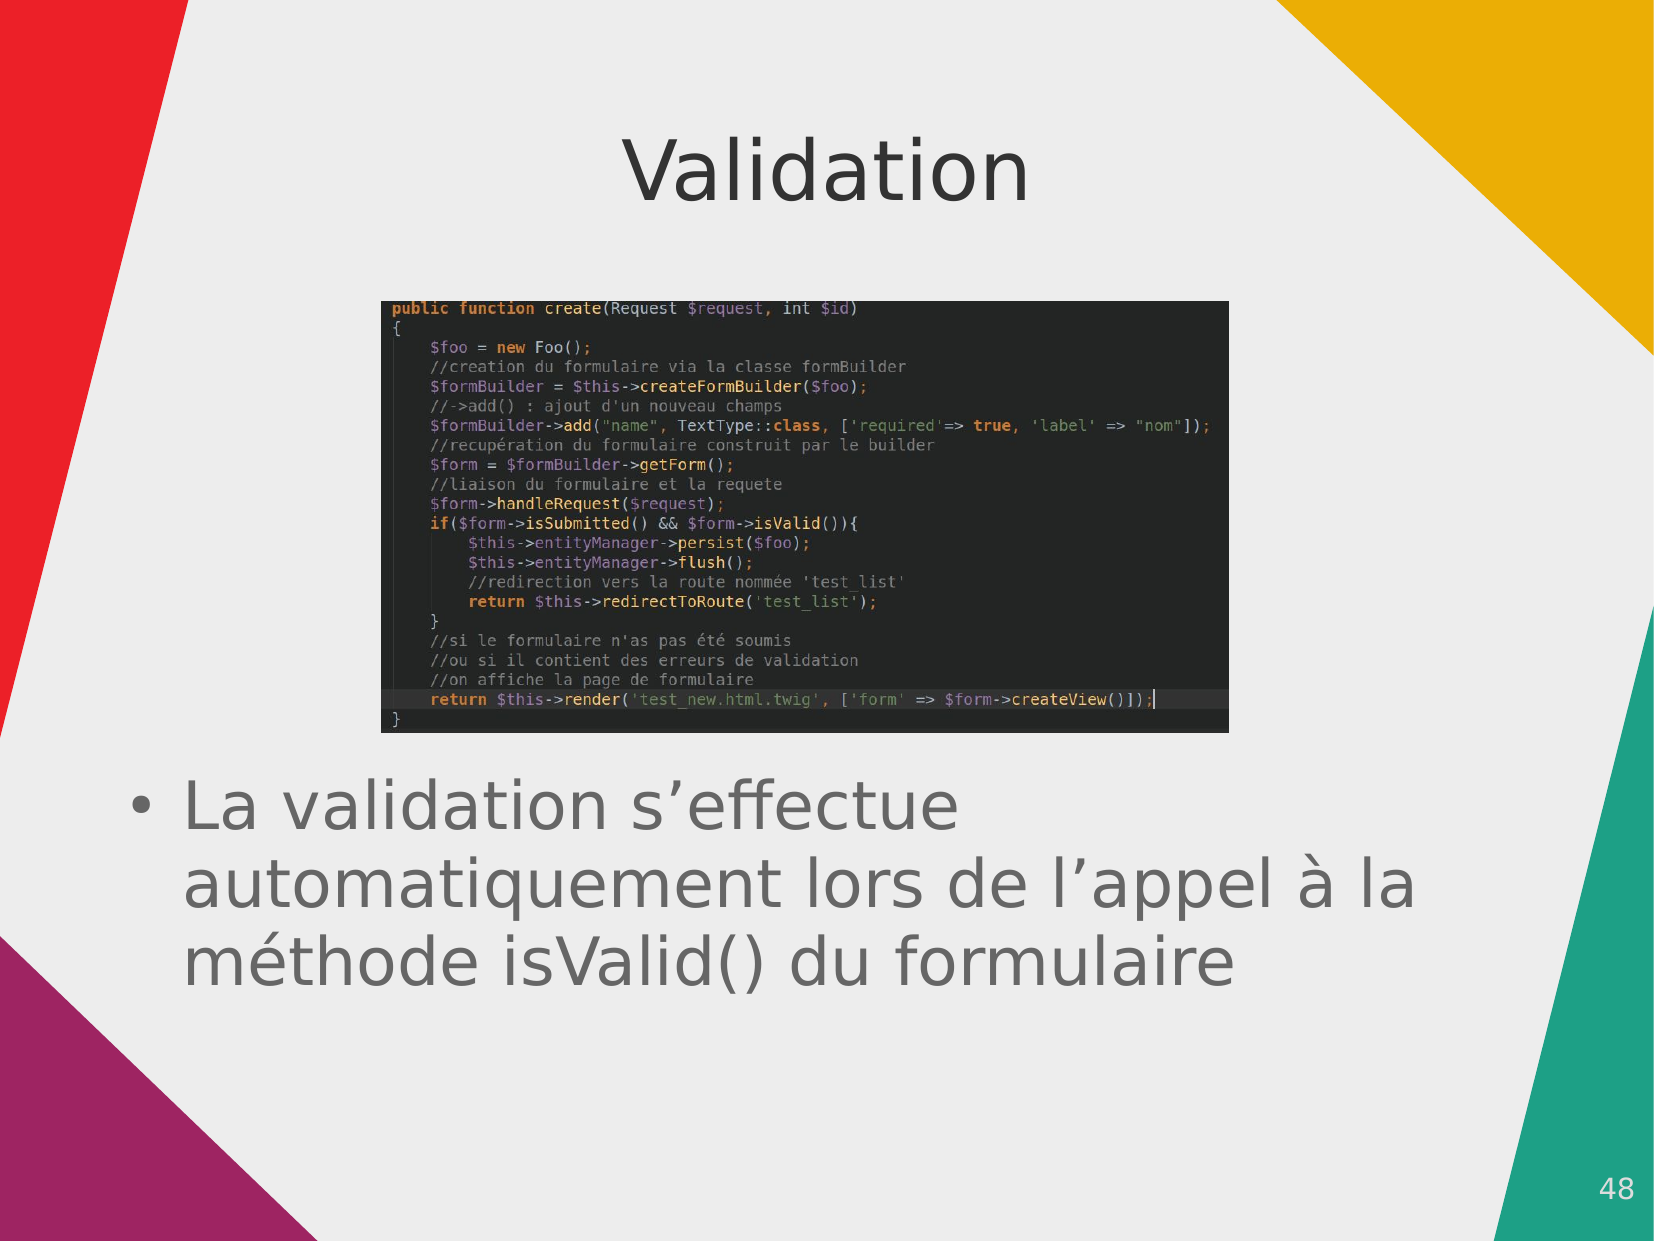

Validation
# La validation s’effectue automatiquement lors de l’appel à la méthode isValid() du formulaire
48